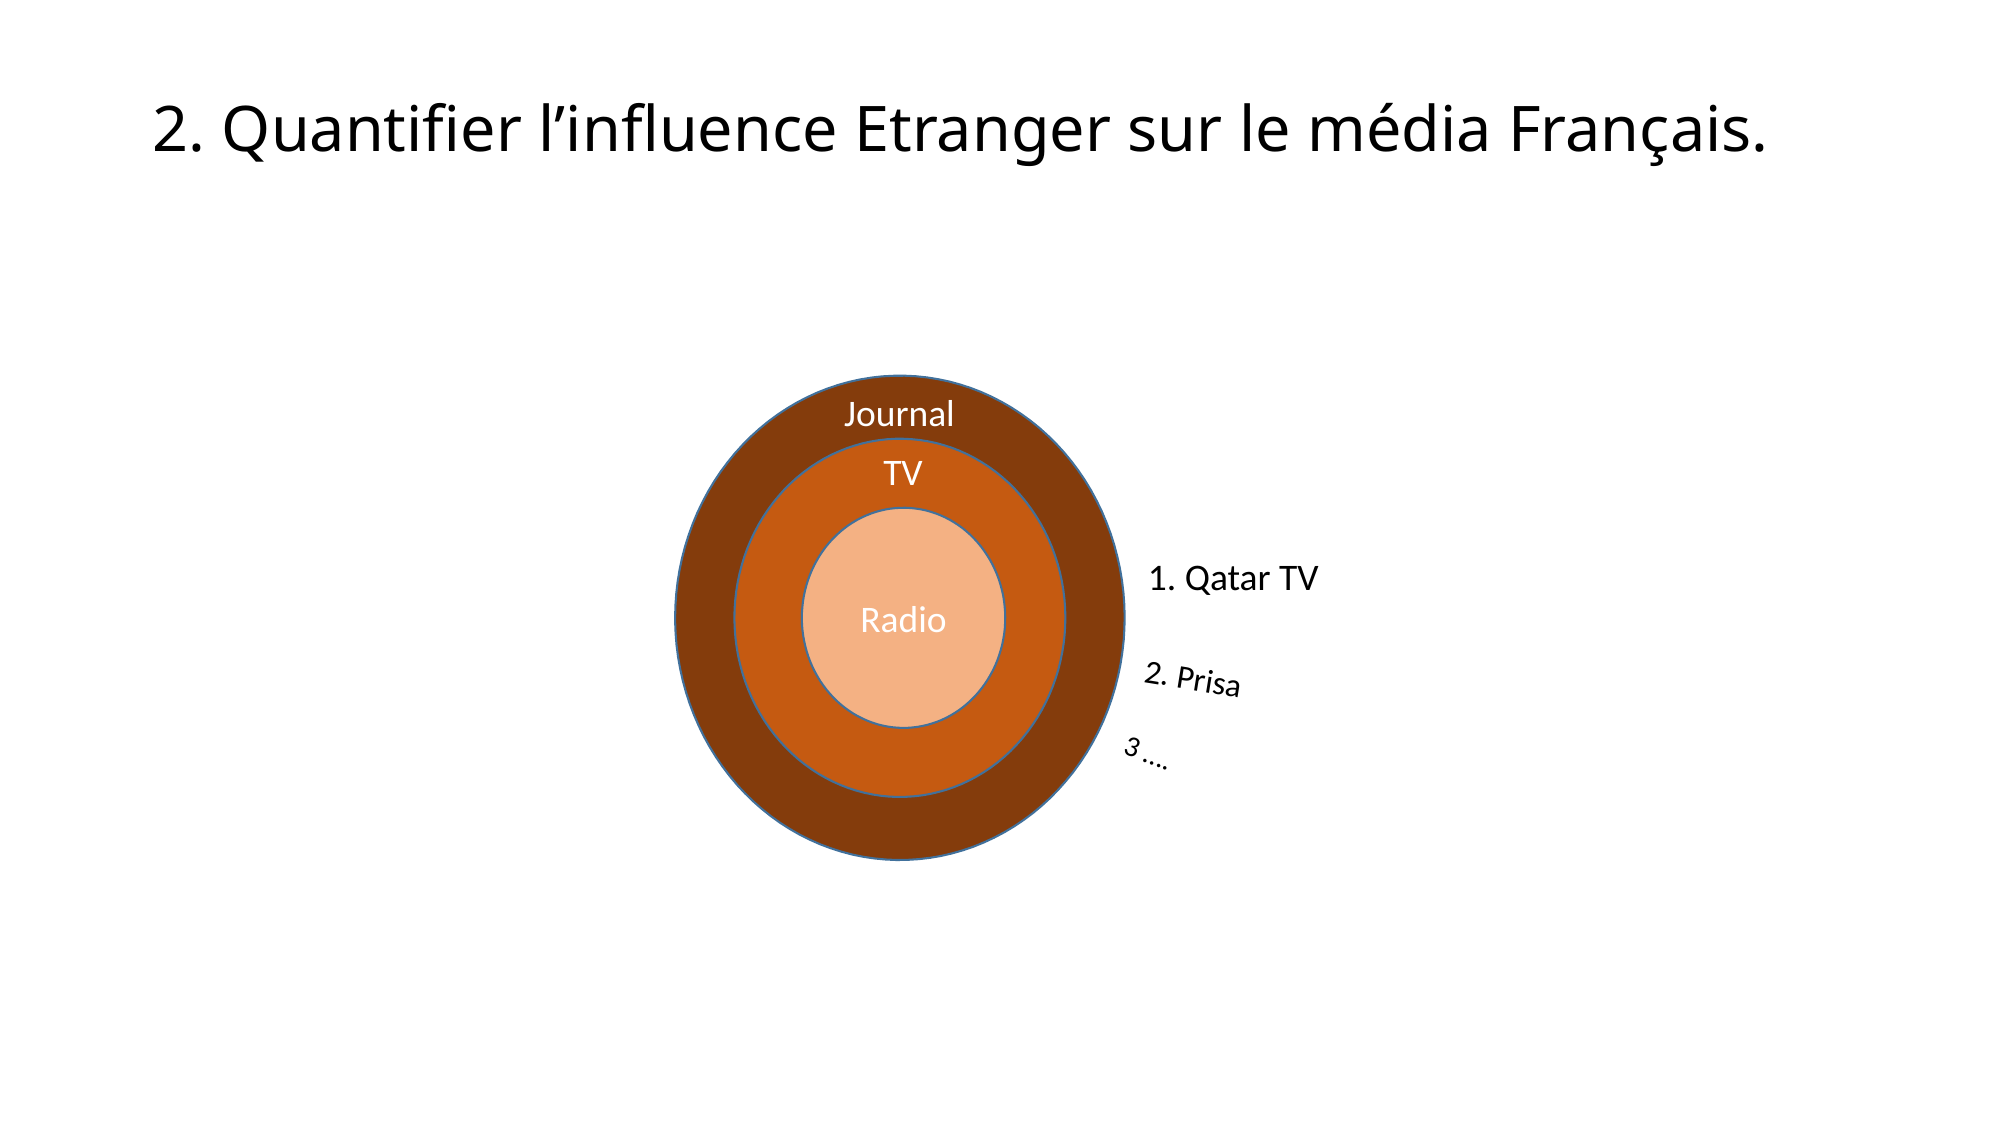

# 2. Quantifier l’influence Etranger sur le média Français.
Journal
TV
Radio
1. Qatar TV
2. Prisa
3 ….